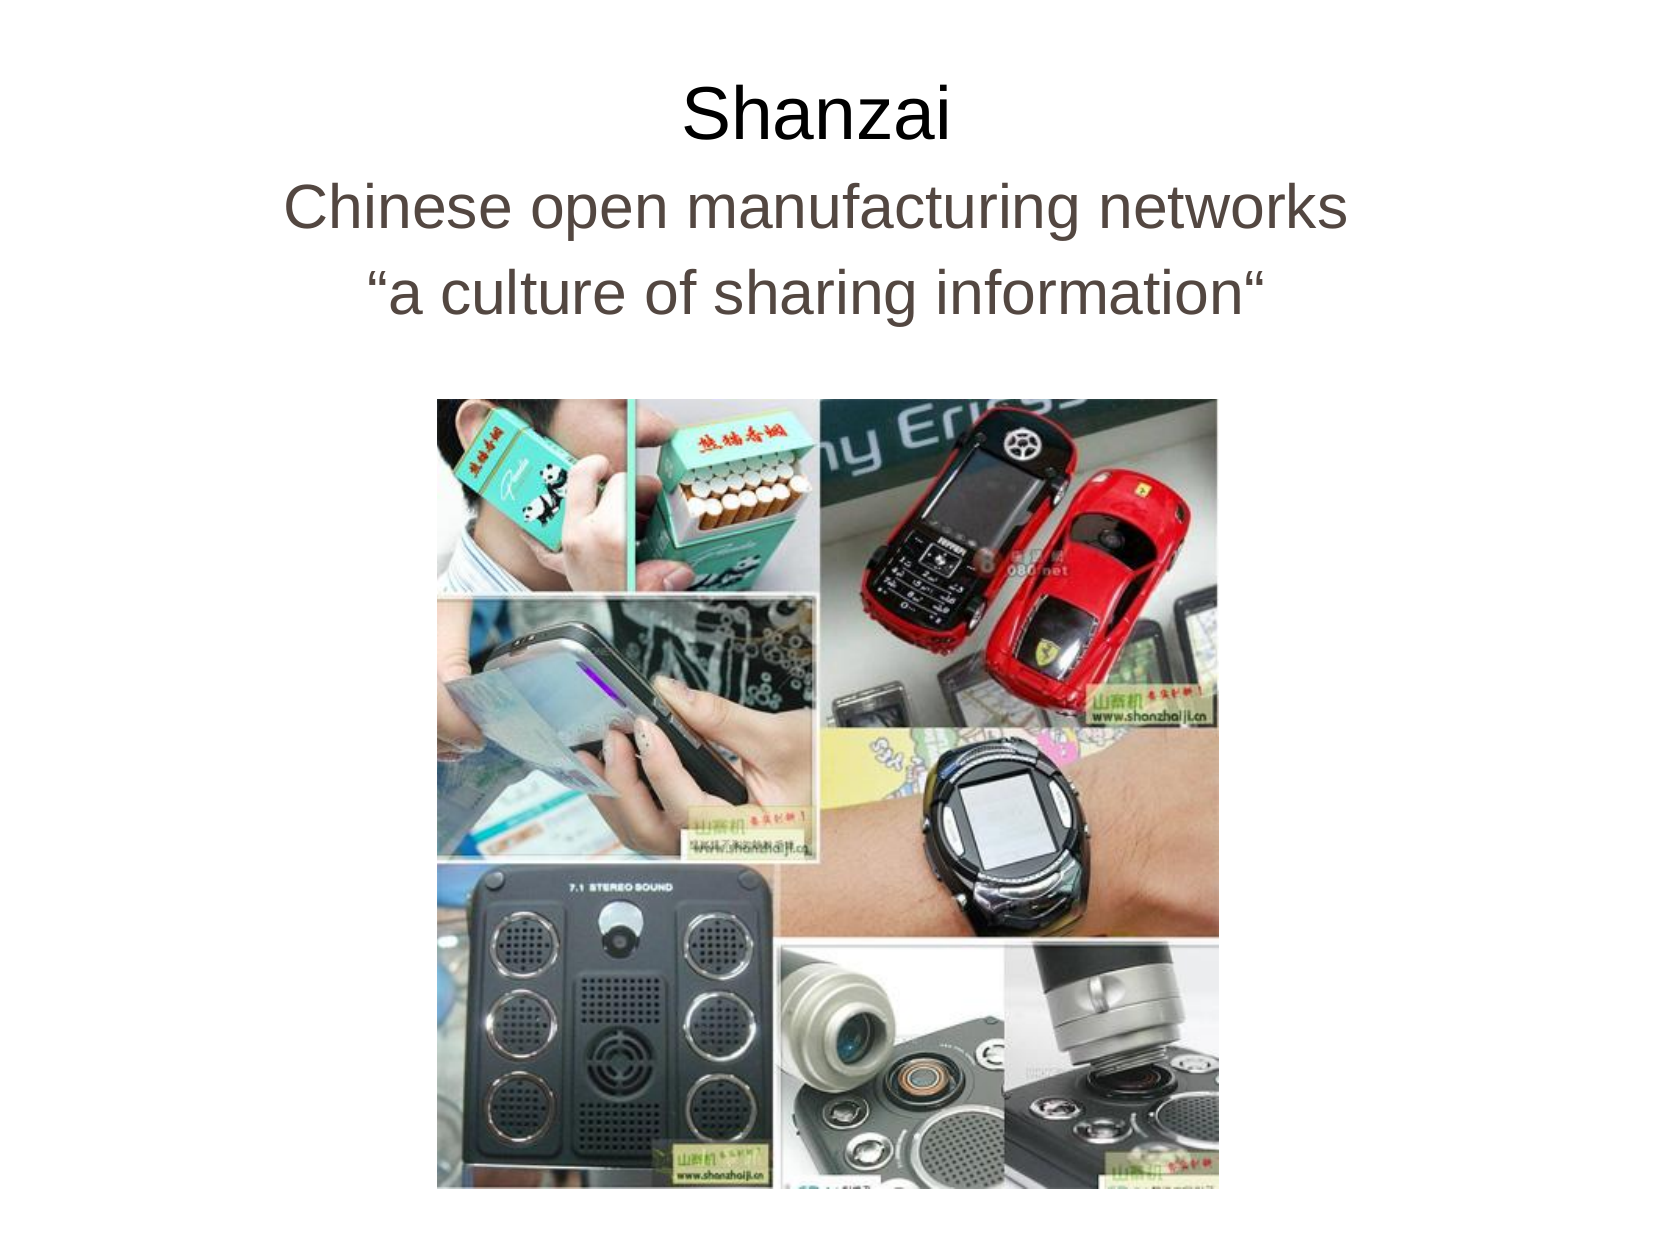

Shanzai
Chinese open manufacturing networks
“a culture of sharing information“